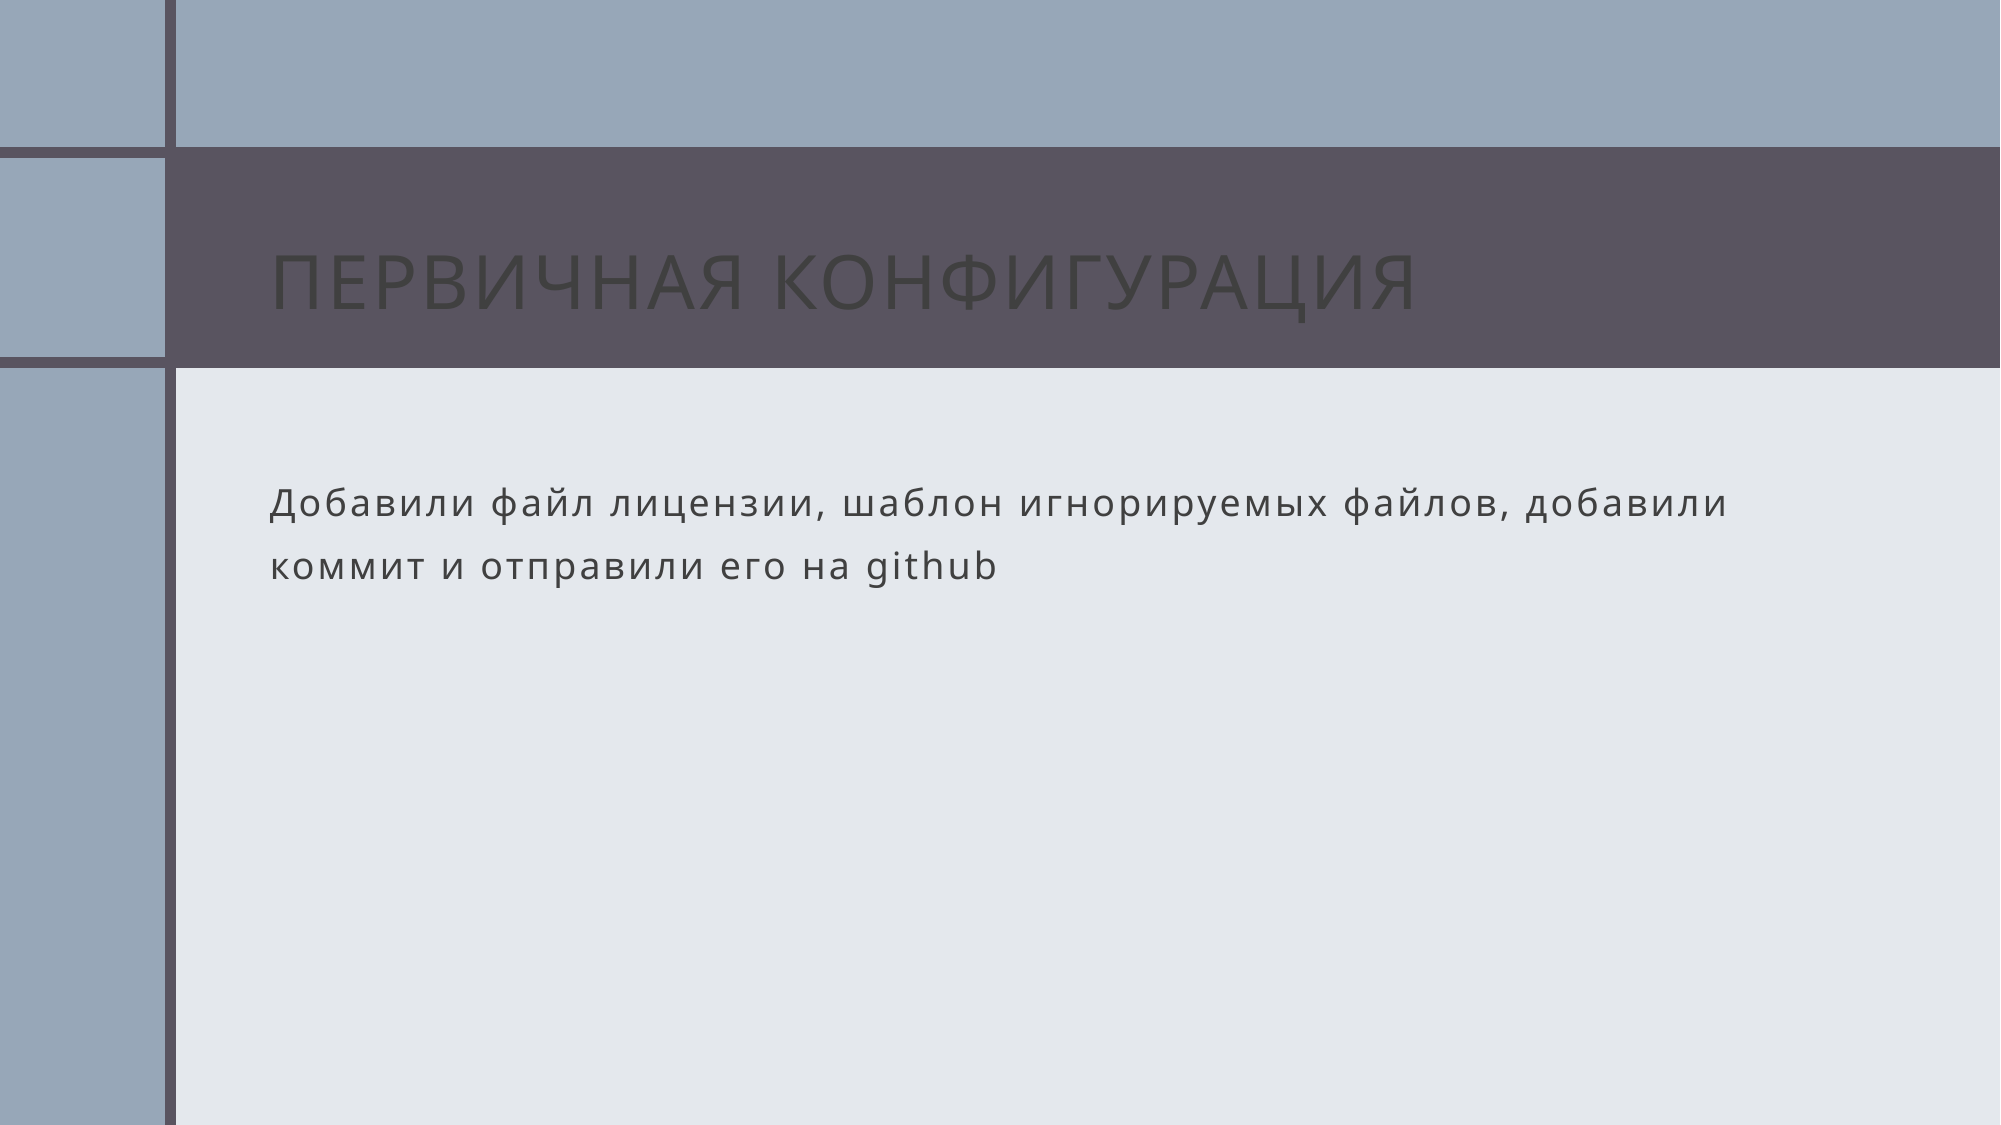

# ПЕРВИЧНАЯ КОНФИГУРАЦИЯ
Добавили файл лицензии, шаблон игнорируемых файлов, добавили коммит и отправили его на github